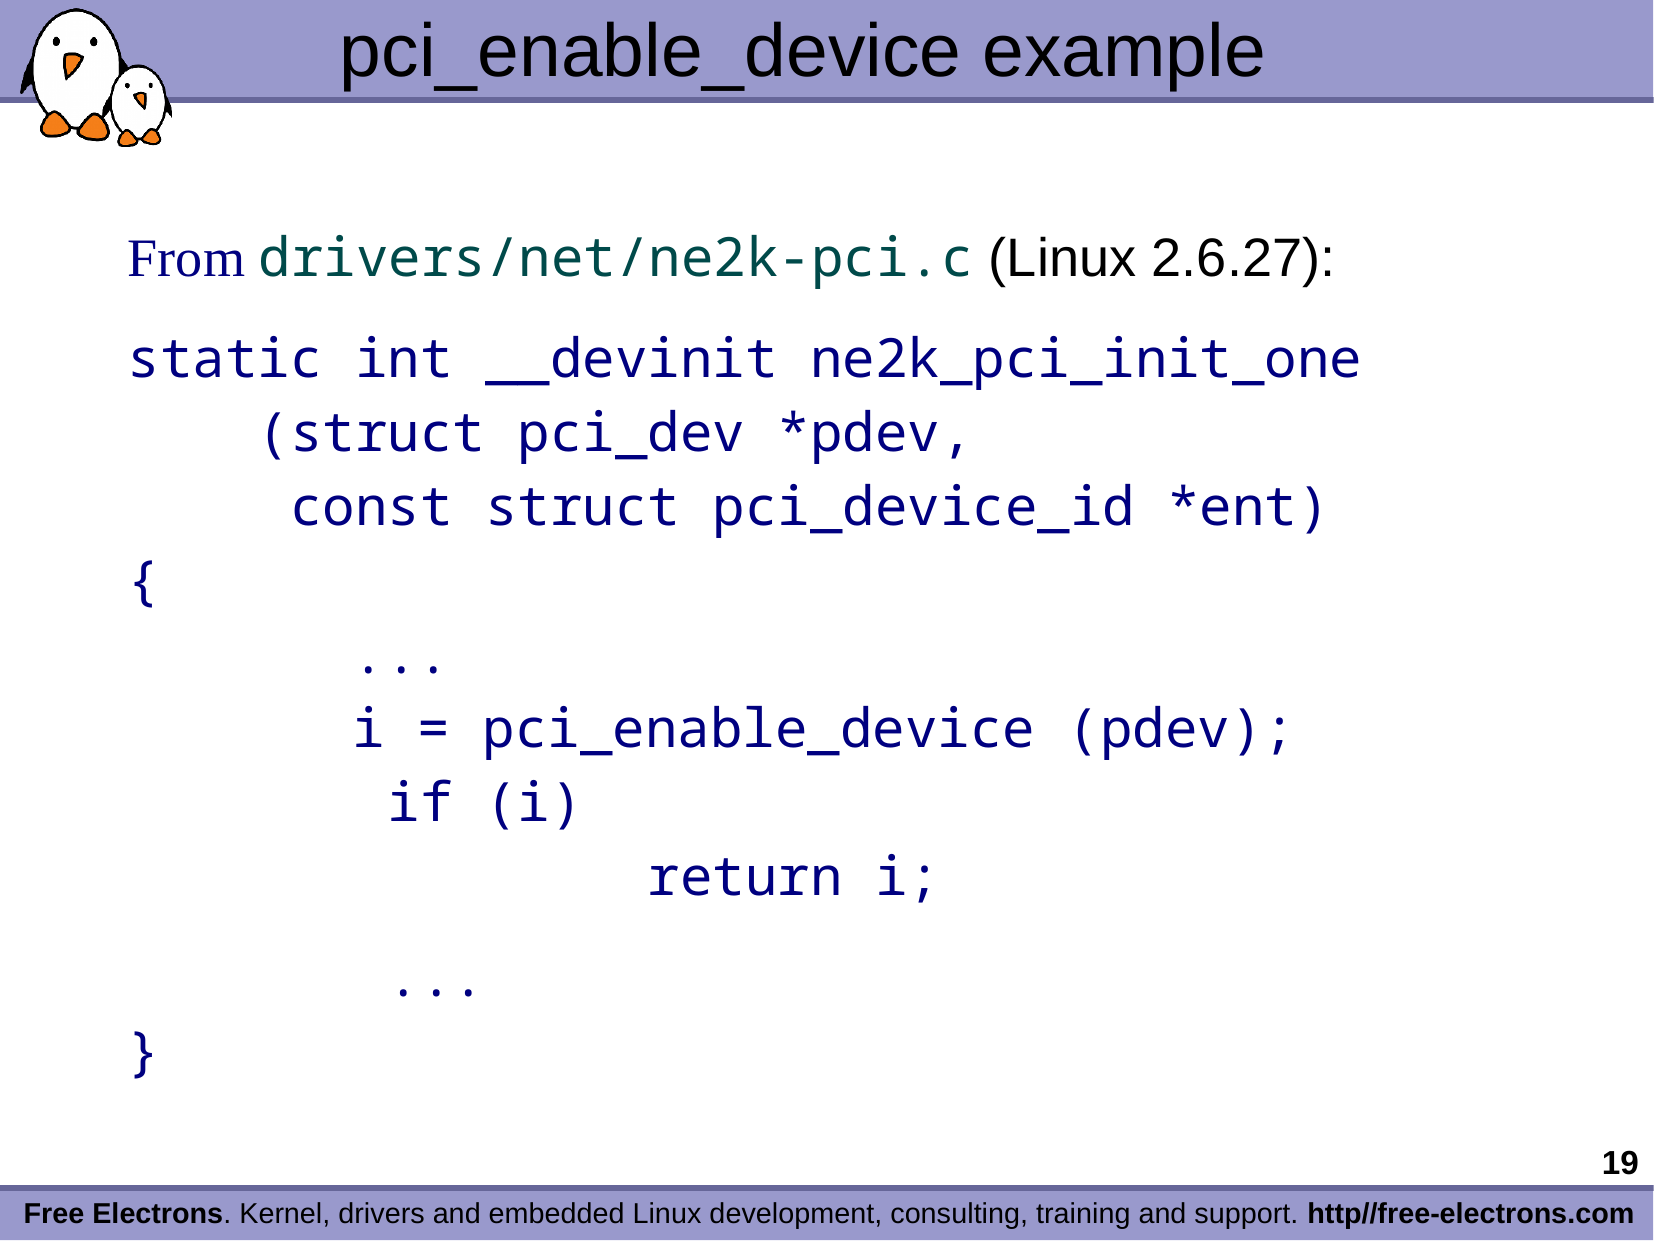

# pci_enable_device example
From drivers/net/ne2k-pci.c (Linux 2.6.27):
static int __devinit ne2k_pci_init_one
 (struct pci_dev *pdev,
 const struct pci_device_id *ent)
{
			...
			i = pci_enable_device (pdev);
 if (i)
 return i;
 ...
}